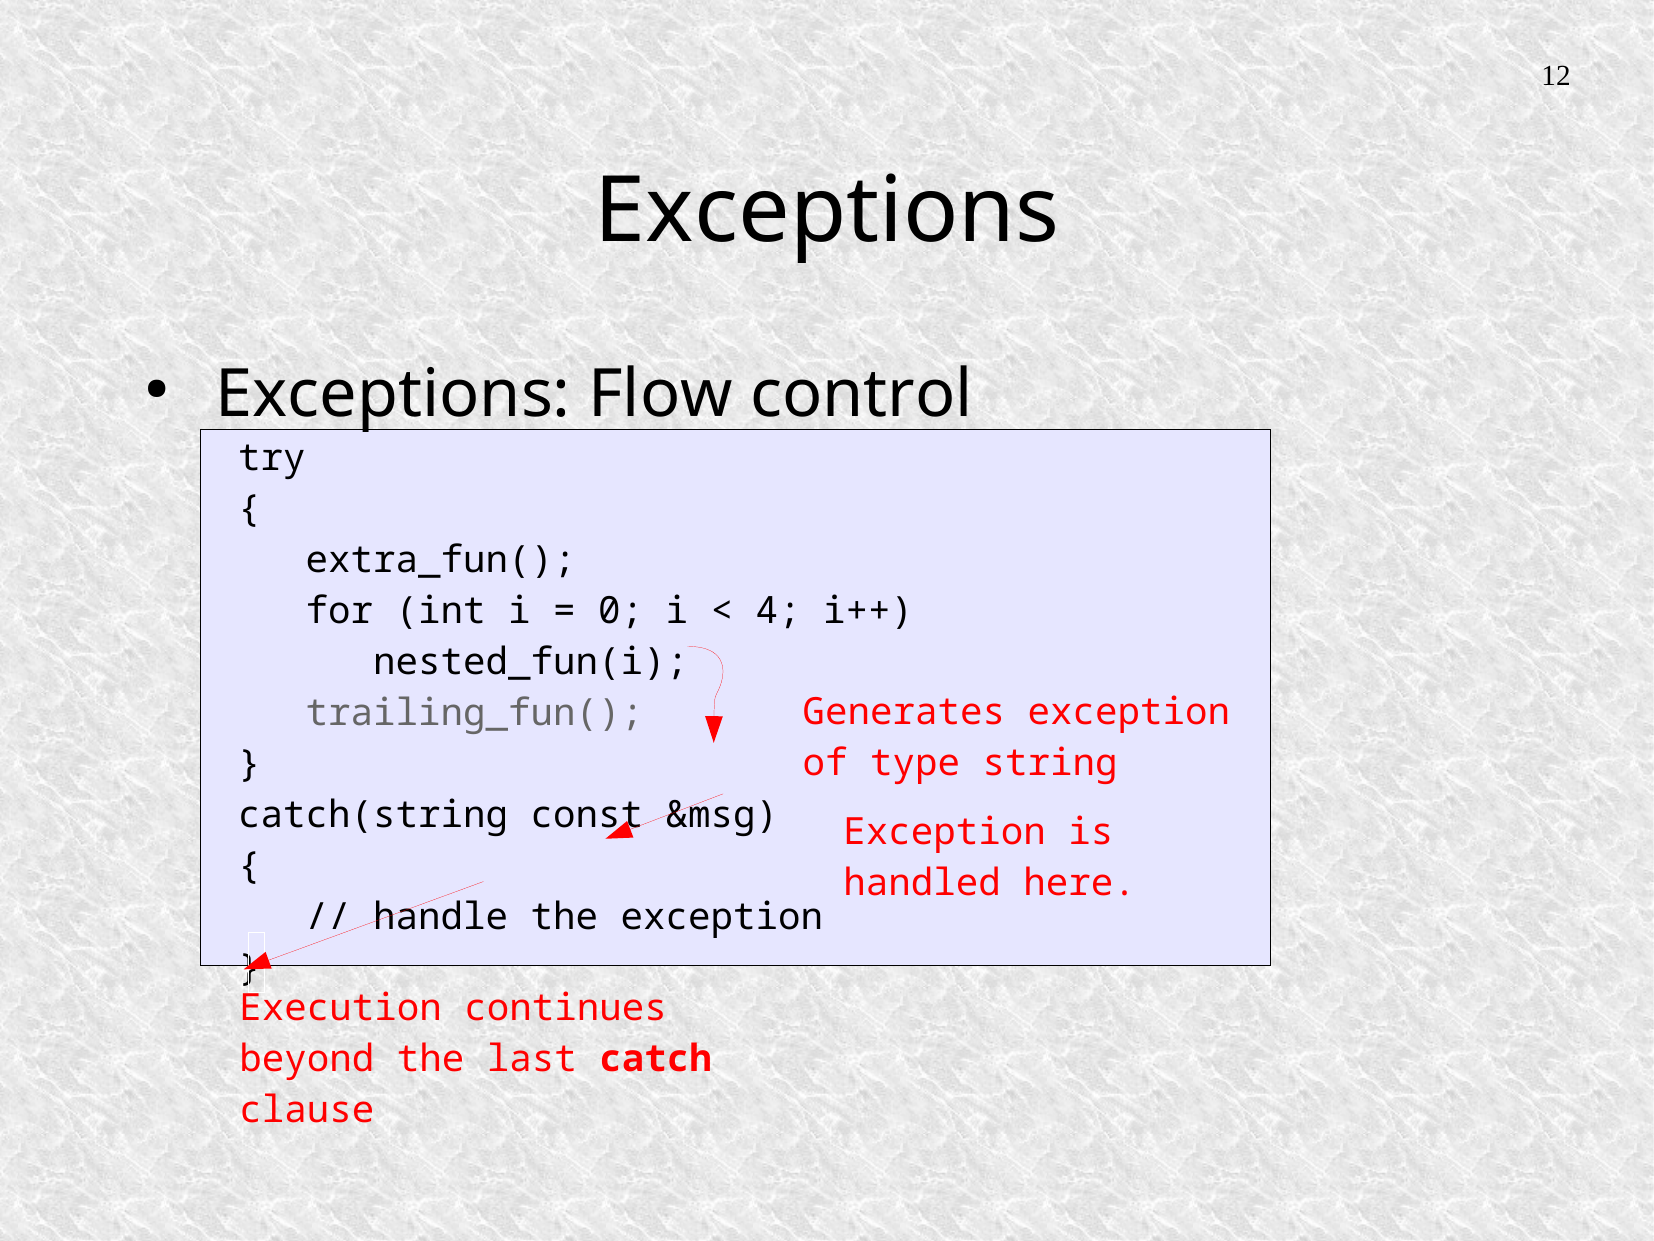

12
# Exceptions
 Exceptions: Flow control
 try
 {
 extra_fun();
 for (int i = 0; i < 4; i++)
 nested_fun(i);
 trailing_fun();
 }
 catch(string const &msg)
 {
 // handle the exception
 }
Generates exception
of type string
Exception is
handled here.
Execution continues beyond the last catch clause